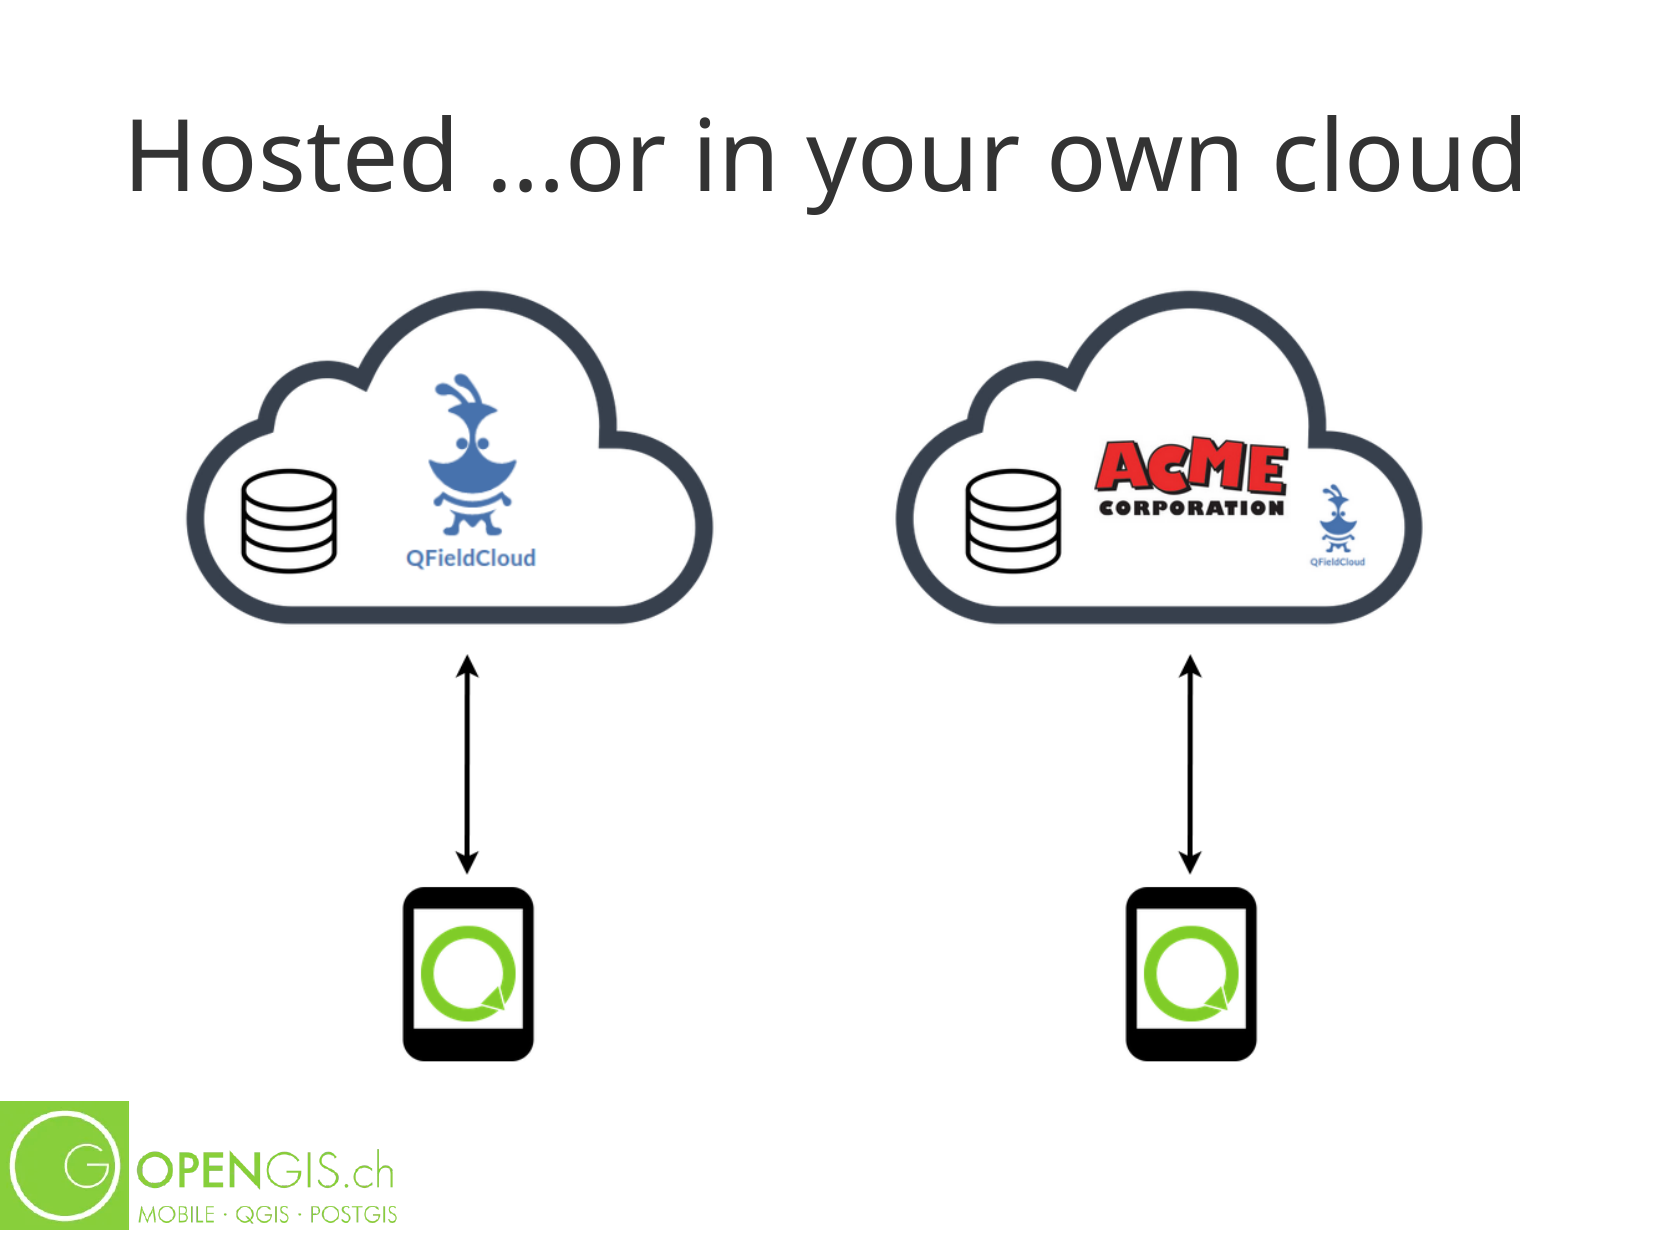

# Hosted …or in your own cloud